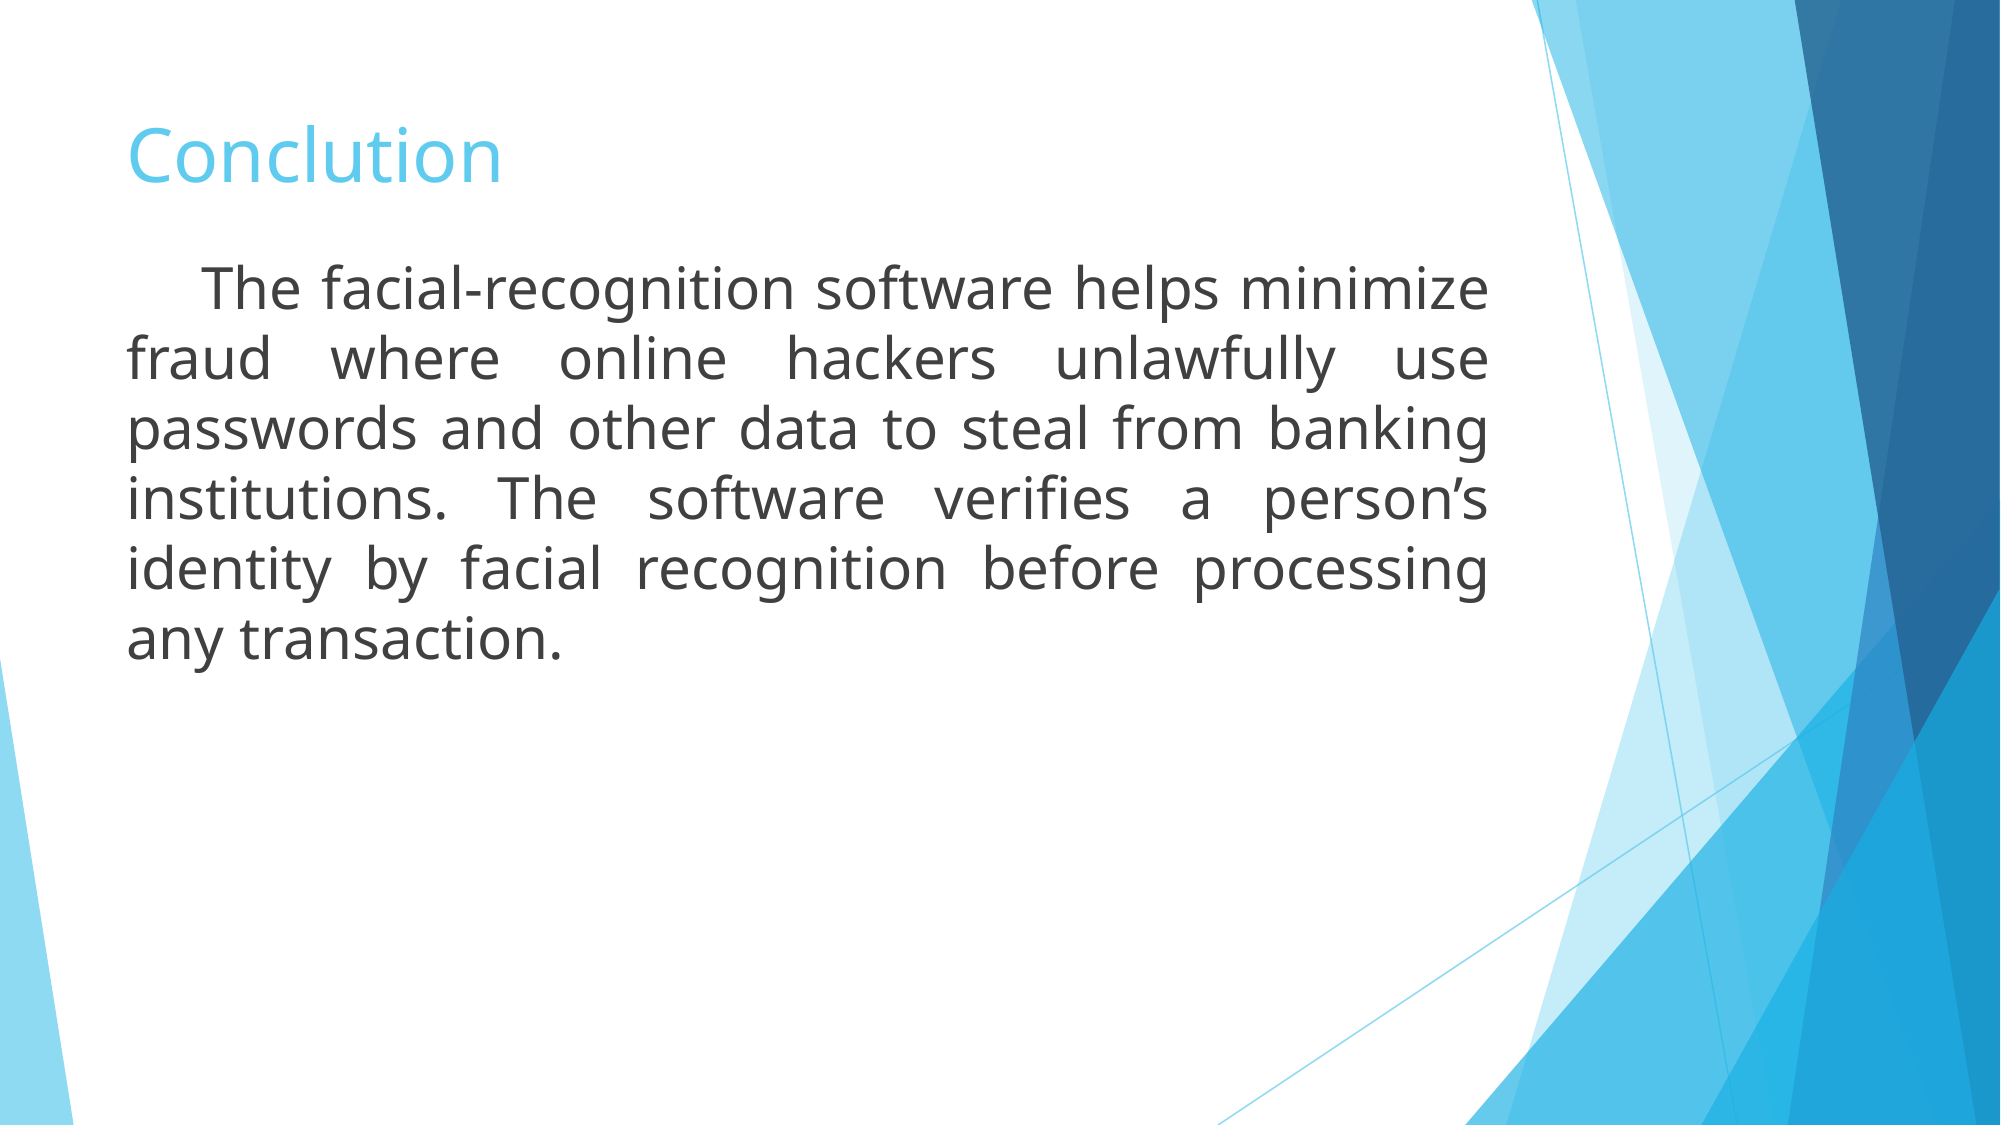

# Conclution
	The facial-recognition software helps minimize fraud where online hackers unlawfully use passwords and other data to steal from banking institutions. The software verifies a person’s identity by facial recognition before processing any transaction.